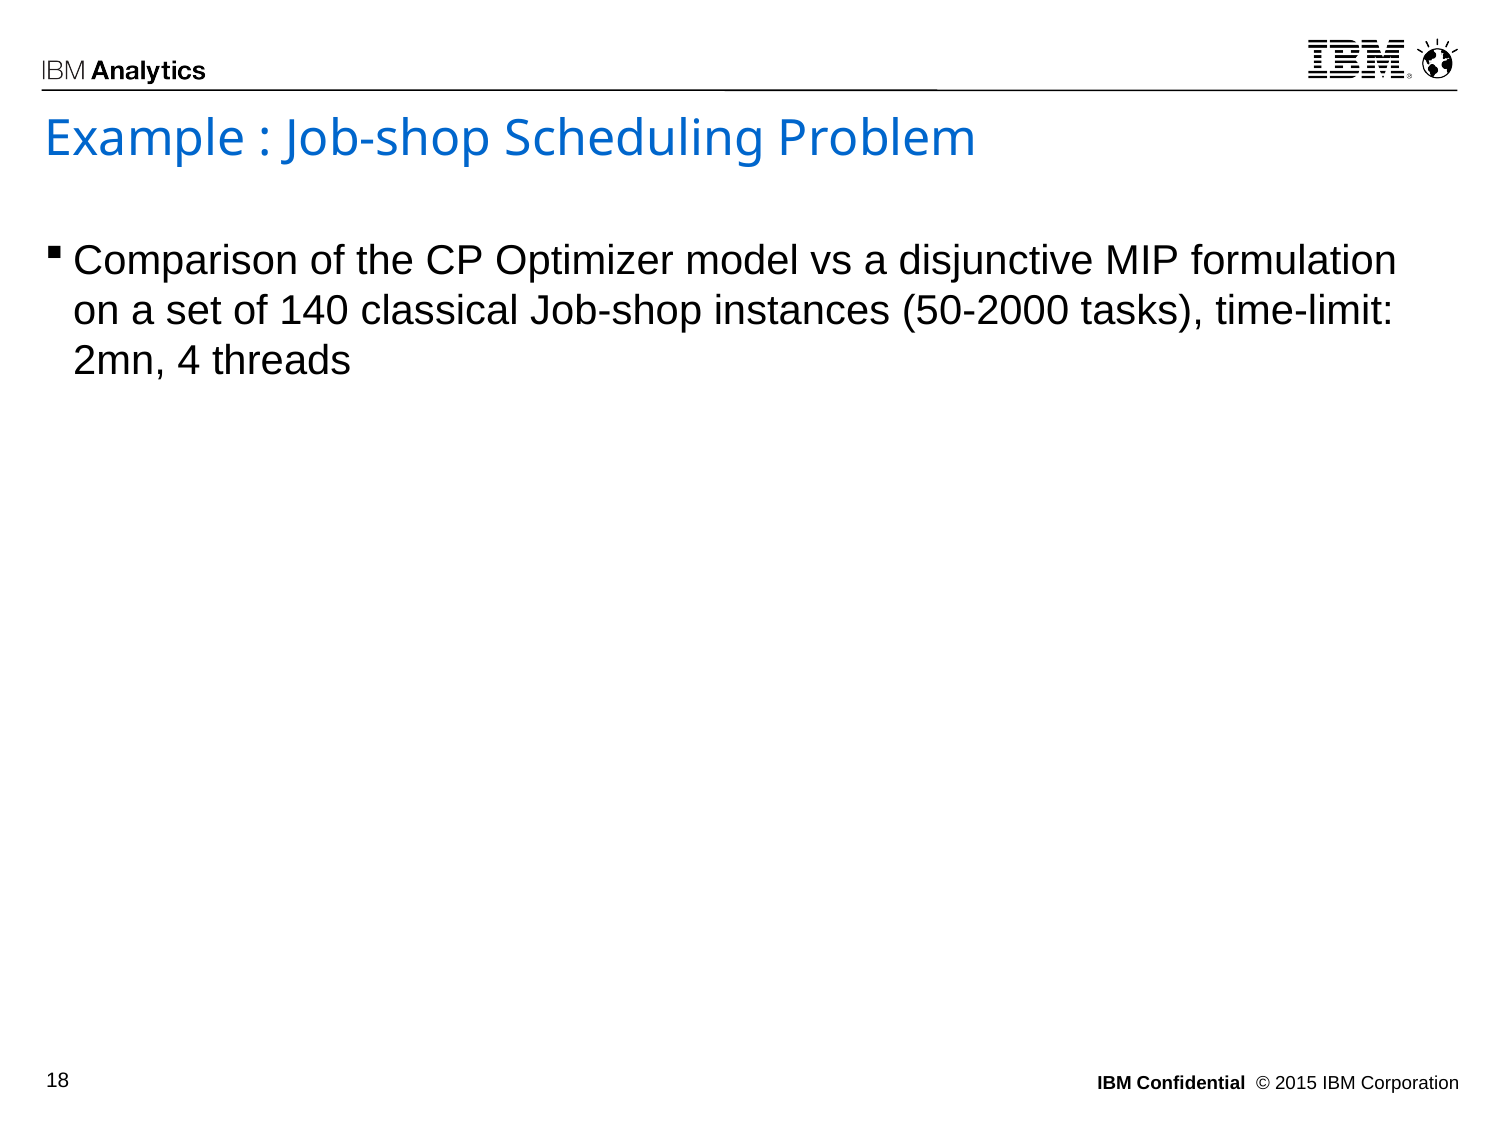

# Example : Job-shop Scheduling Problem
Comparison of the CP Optimizer model vs a disjunctive MIP formulation on a set of 140 classical Job-shop instances (50-2000 tasks), time-limit: 2mn, 4 threads